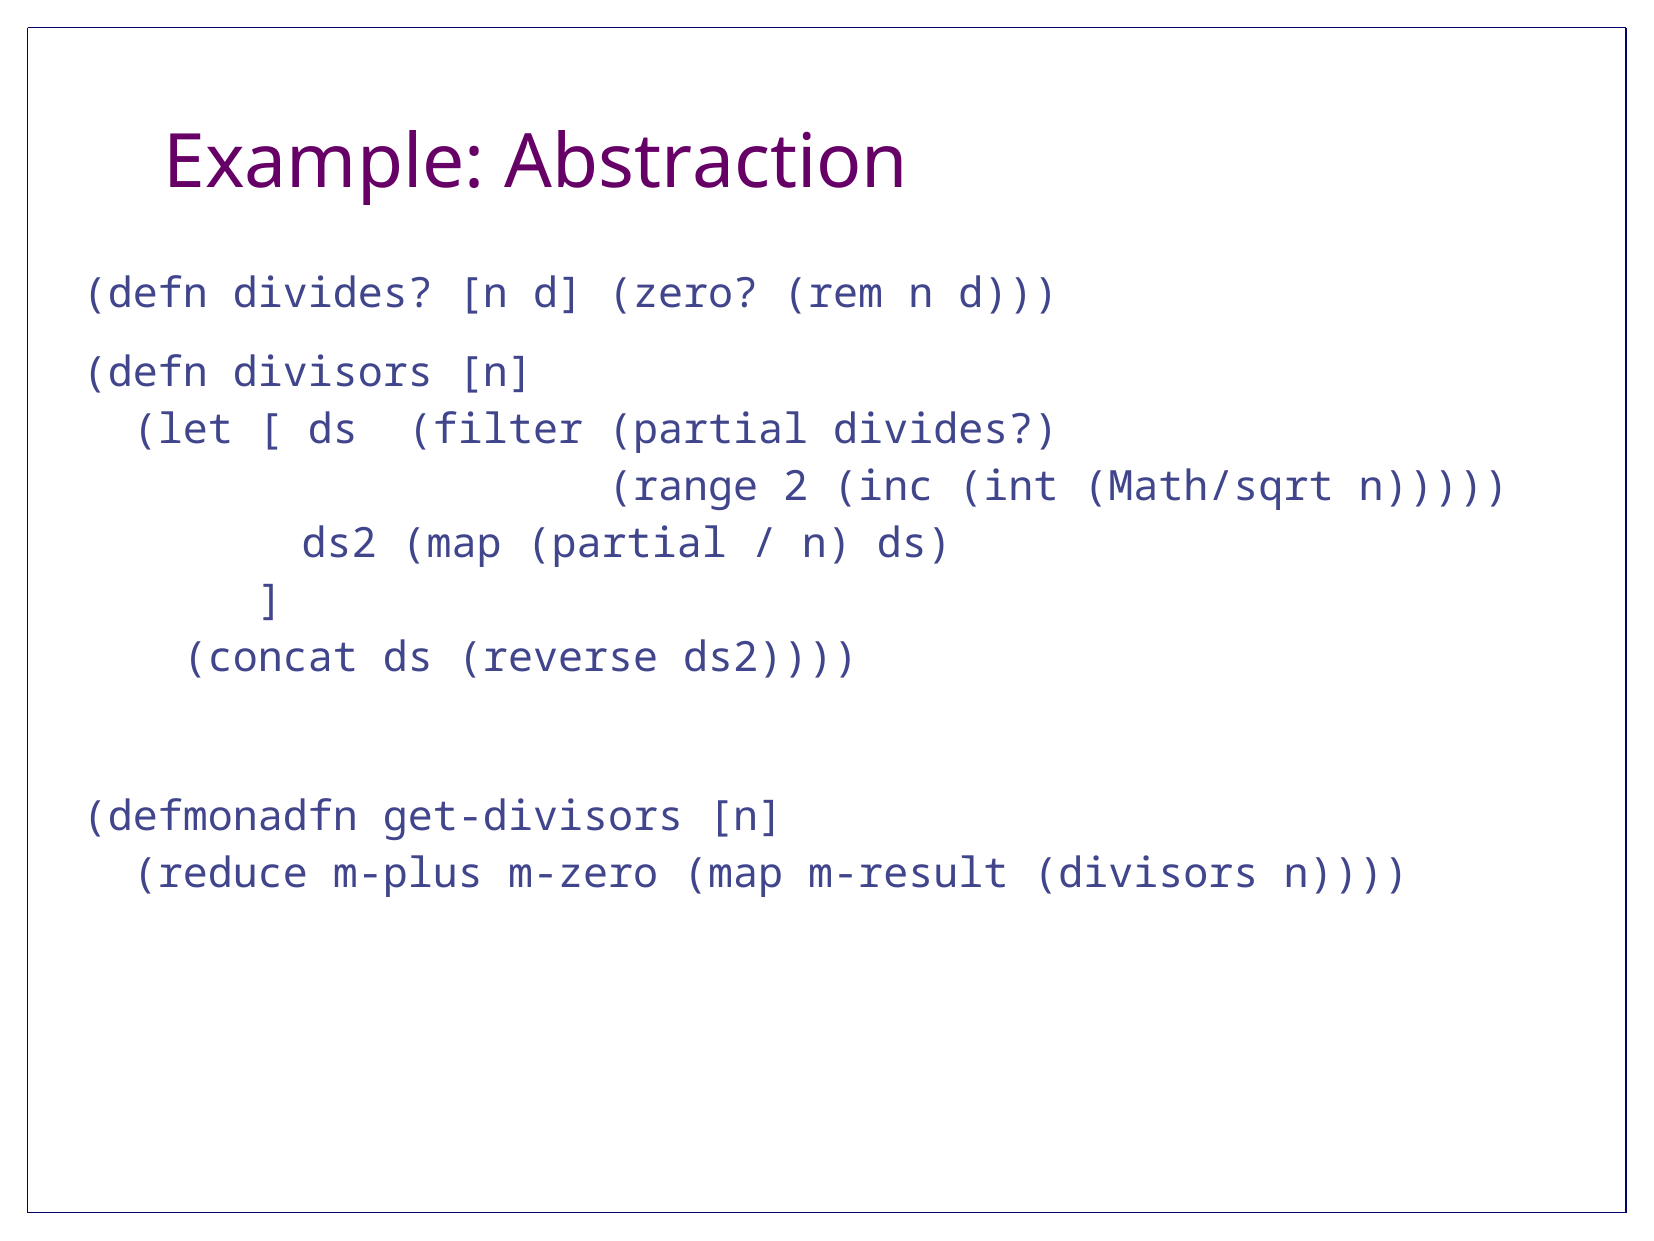

# Example: Abstraction
(defn divides? [n d] (zero? (rem n d)))
(defn divisors [n]
 (let [ ds (filter (partial divides?)
 (range 2 (inc (int (Math/sqrt n)))))
	 ds2 (map (partial / n) ds)
 ]
 (concat ds (reverse ds2))))
(defmonadfn get-divisors [n]
 (reduce m-plus m-zero (map m-result (divisors n))))